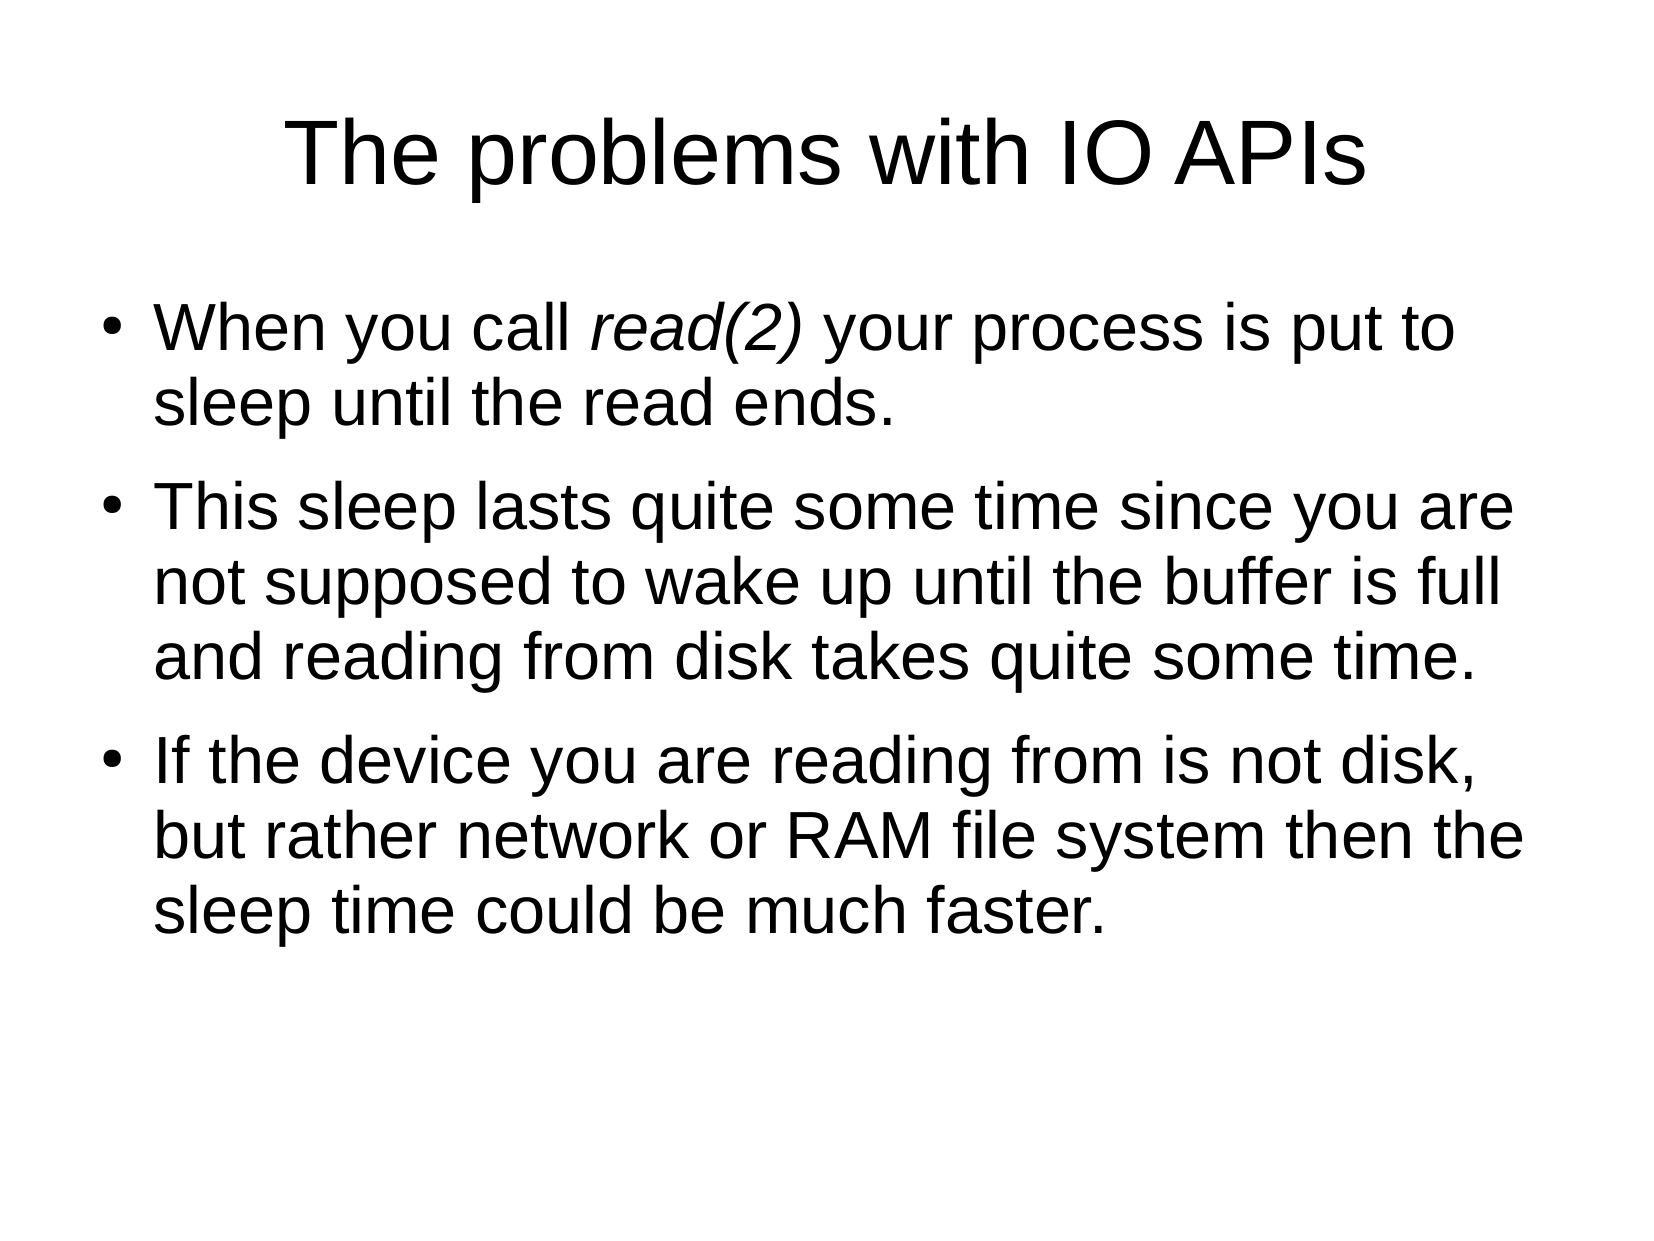

# The problems with IO APIs
When you call read(2) your process is put to sleep until the read ends.
This sleep lasts quite some time since you are not supposed to wake up until the buffer is full and reading from disk takes quite some time.
If the device you are reading from is not disk, but rather network or RAM file system then the sleep time could be much faster.